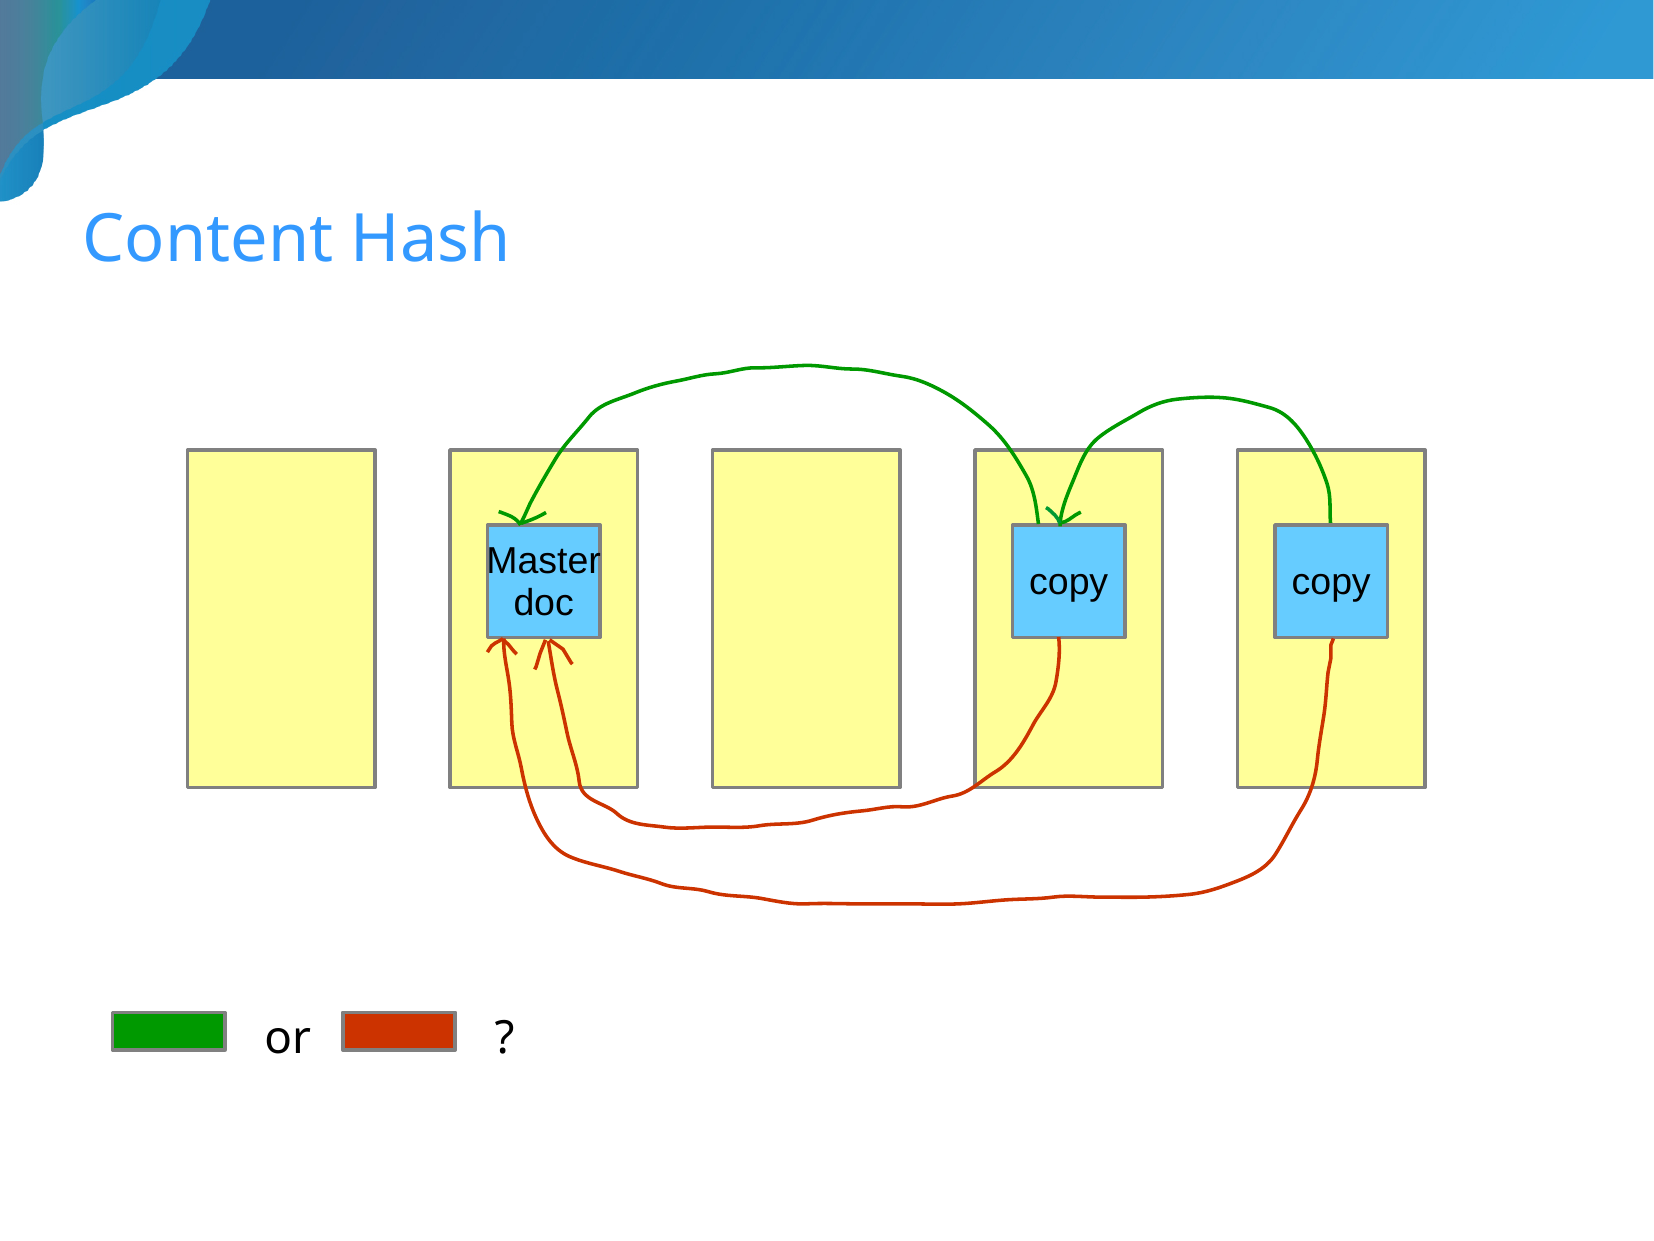

# Content Hash
Master
doc
copy
copy
or
?